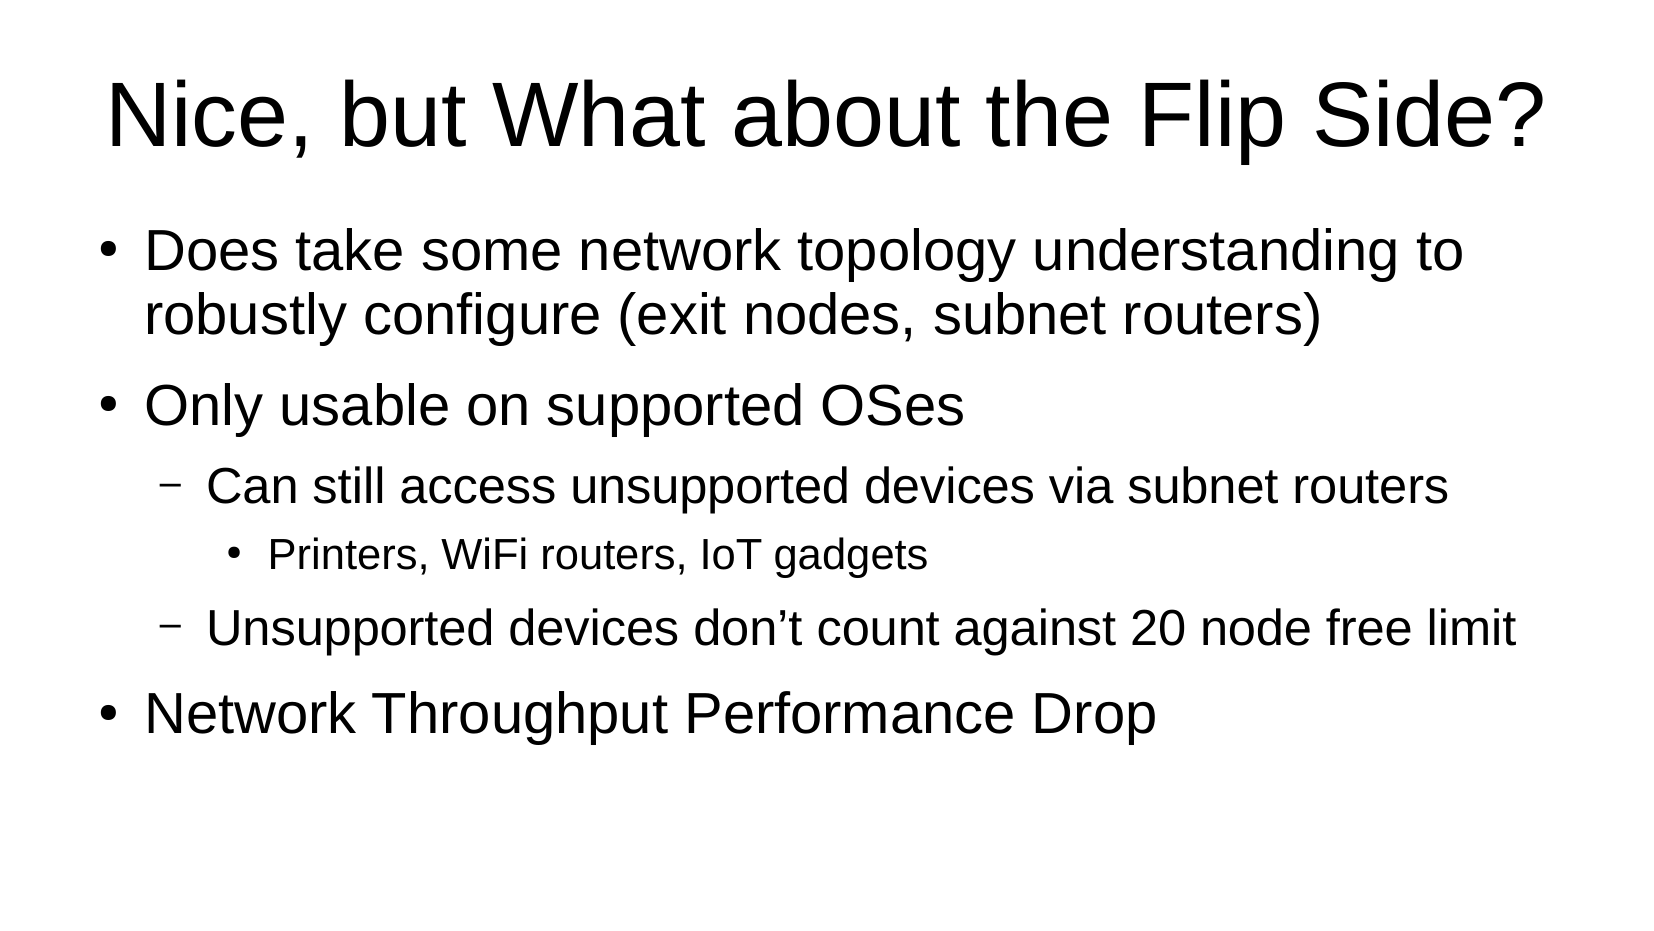

# Nice, but What about the Flip Side?
Does take some network topology understanding to robustly configure (exit nodes, subnet routers)
Only usable on supported OSes
Can still access unsupported devices via subnet routers
Printers, WiFi routers, IoT gadgets
Unsupported devices don’t count against 20 node free limit
Network Throughput Performance Drop